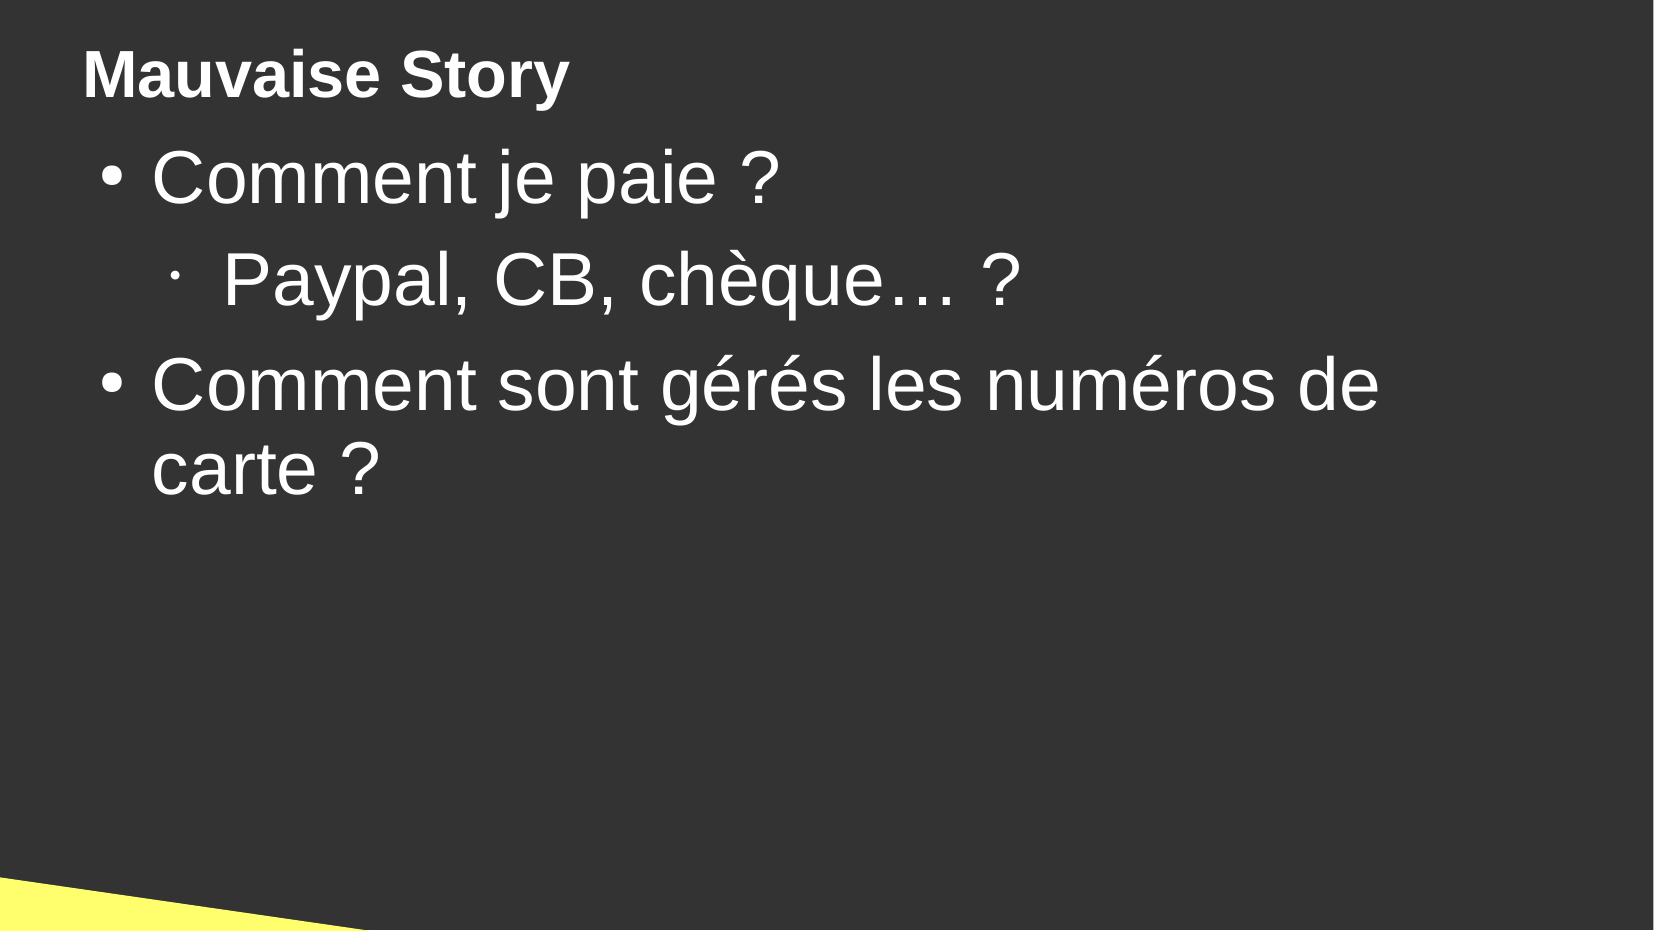

# Mauvaise Story
Comment je paie ?
Paypal, CB, chèque… ?
Comment sont gérés les numéros de carte ?